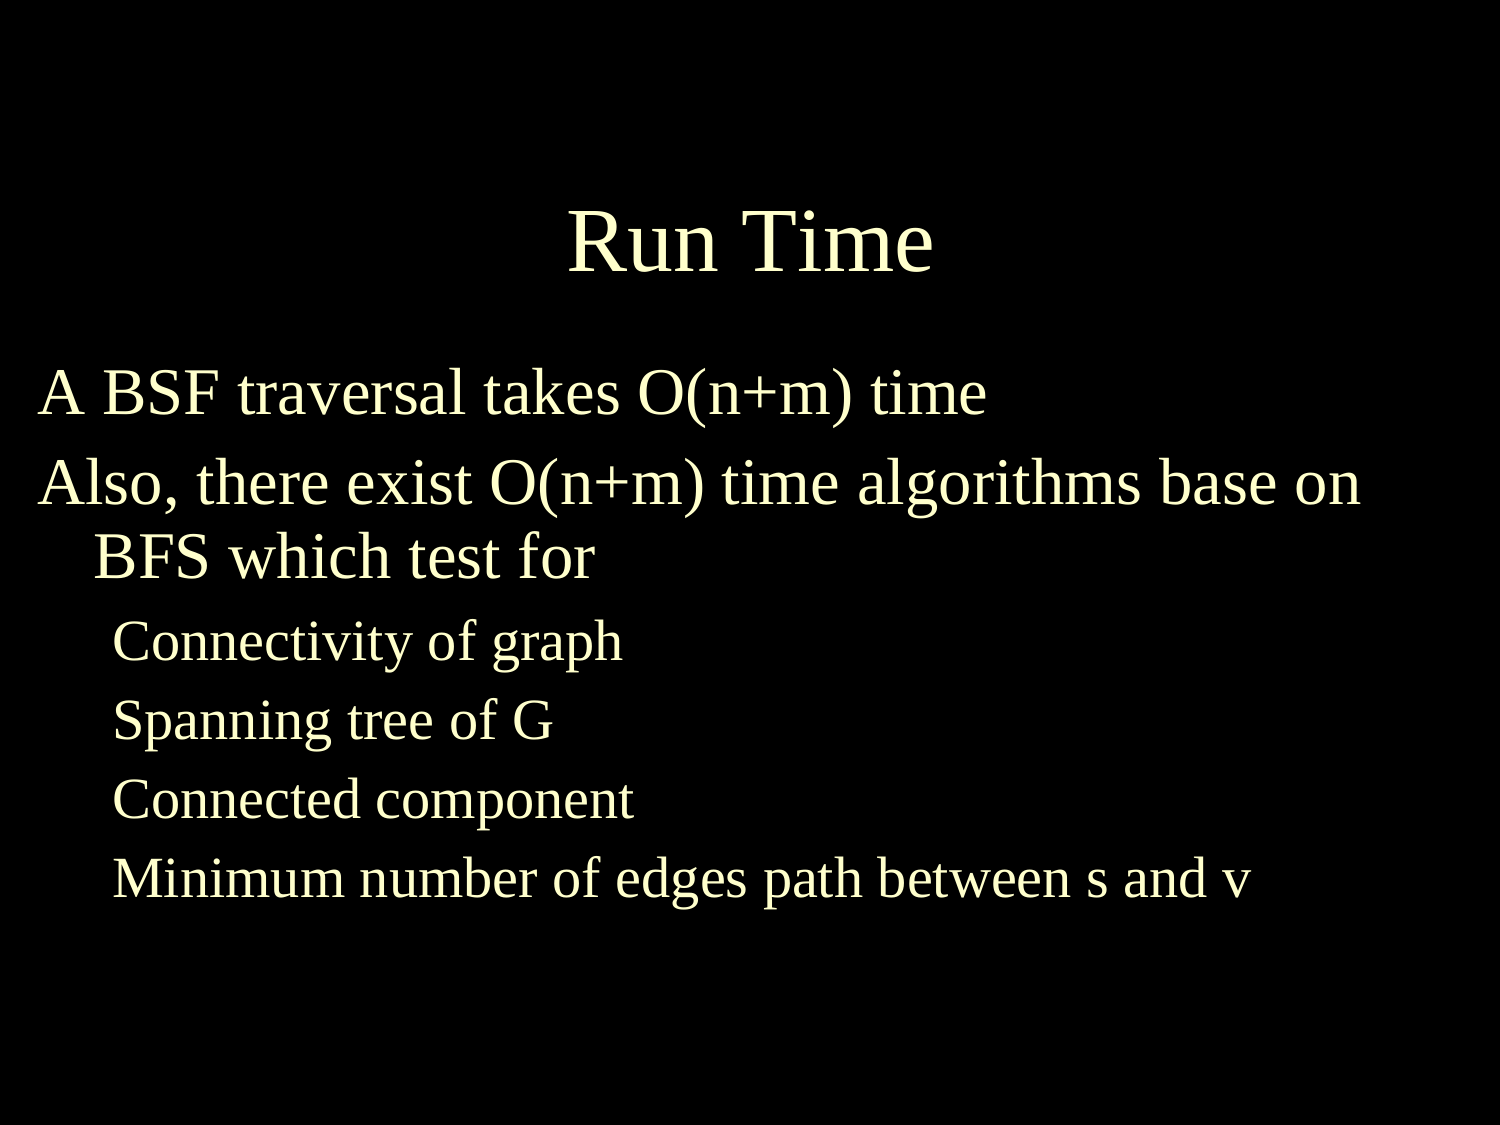

# Run Time
A BSF traversal takes O(n+m) time
Also, there exist O(n+m) time algorithms base on BFS which test for
Connectivity of graph
Spanning tree of G
Connected component
Minimum number of edges path between s and v